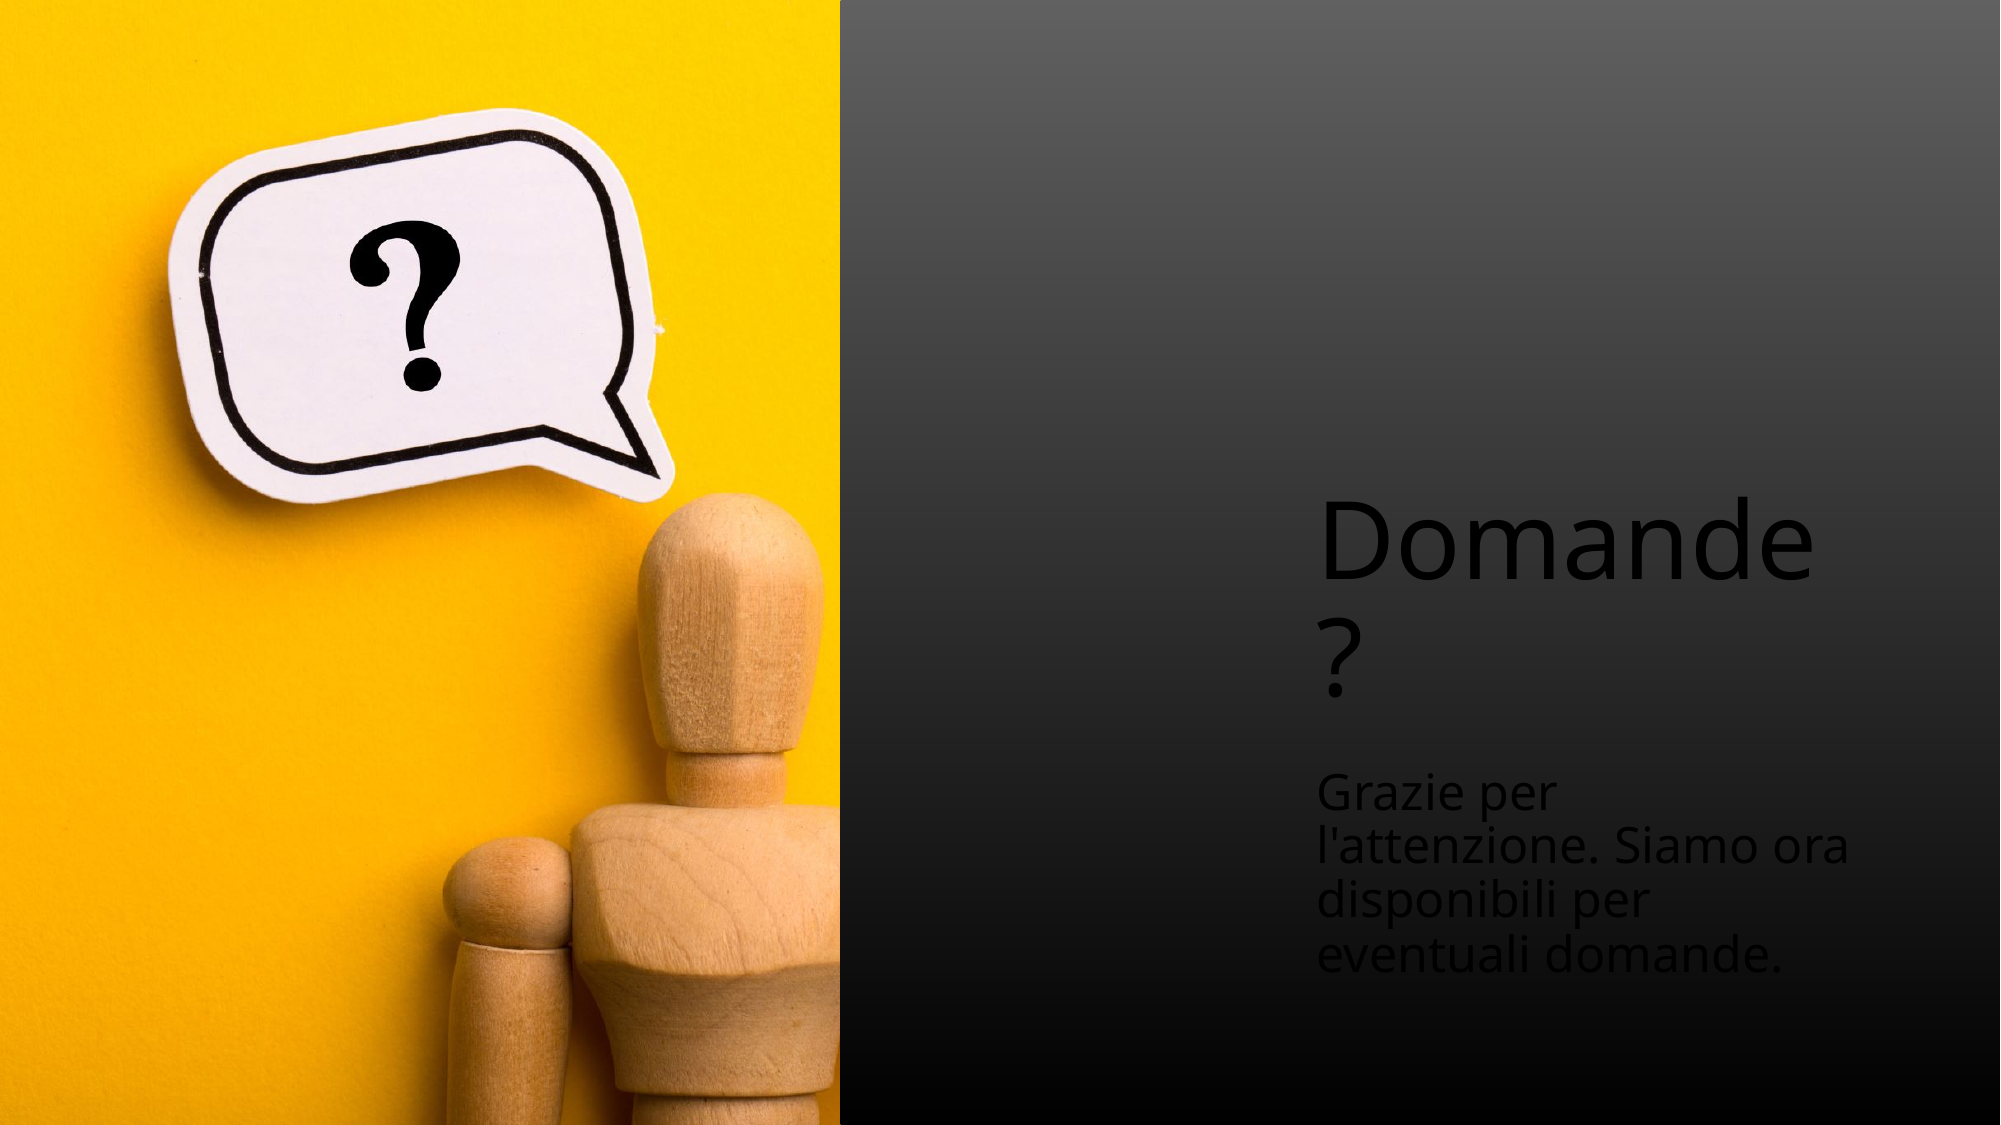

# Domande?
Grazie per l'attenzione. Siamo ora disponibili per eventuali domande.